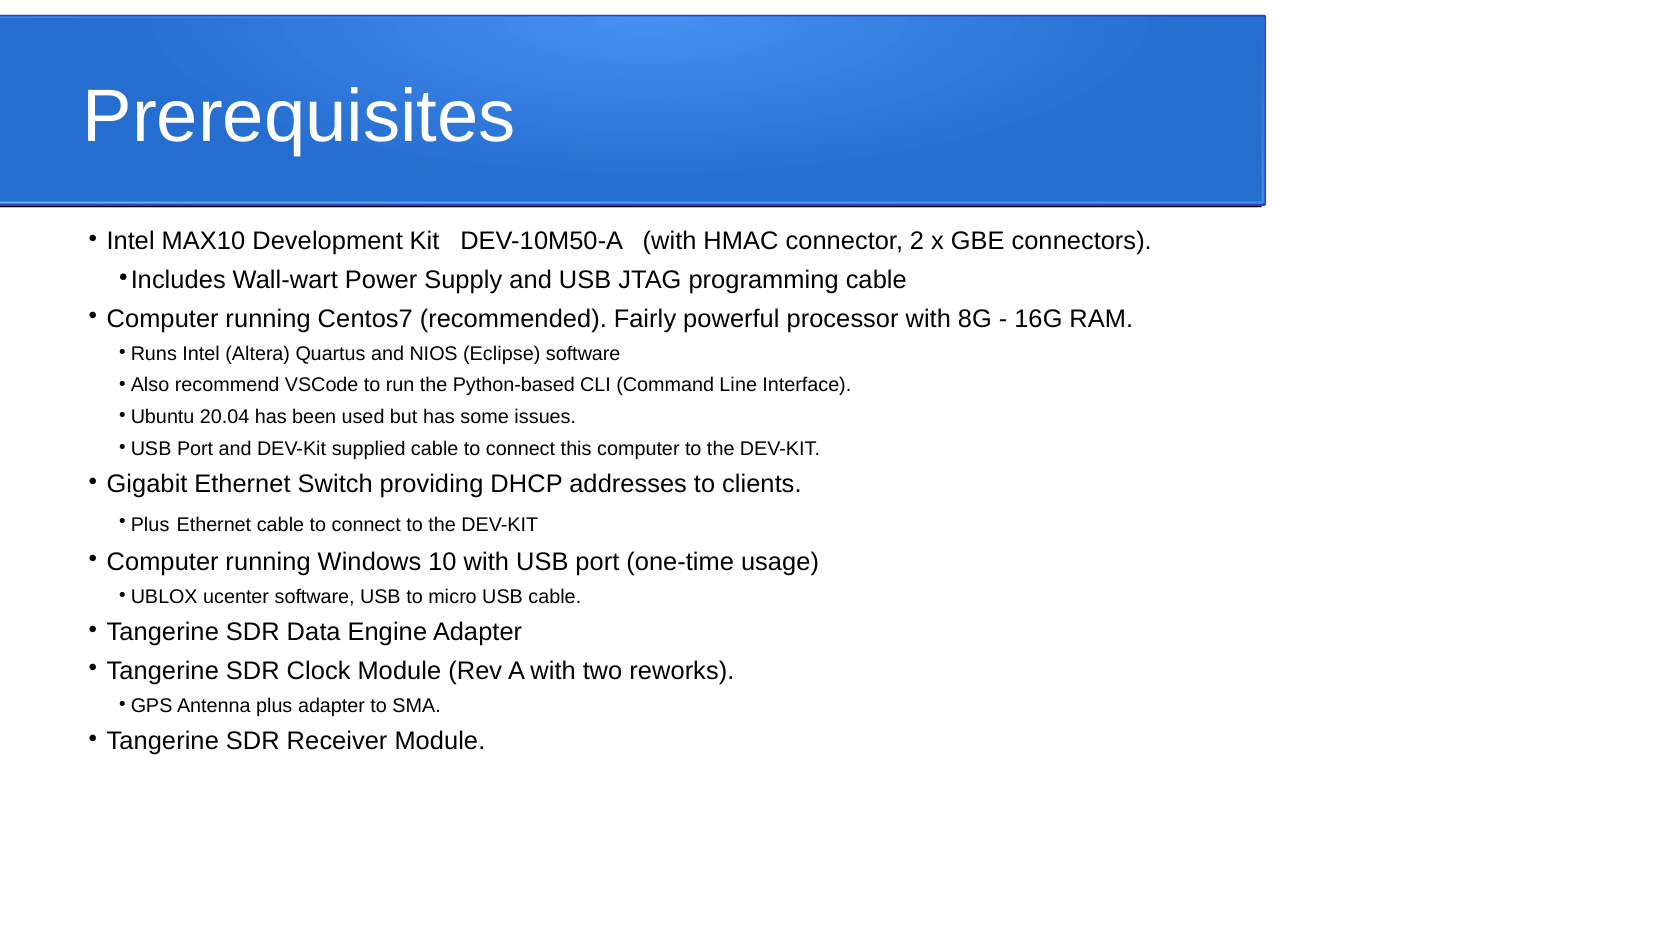

Prerequisites
Intel MAX10 Development Kit DEV-10M50-A (with HMAC connector, 2 x GBE connectors).
Includes Wall-wart Power Supply and USB JTAG programming cable
Computer running Centos7 (recommended). Fairly powerful processor with 8G - 16G RAM.
Runs Intel (Altera) Quartus and NIOS (Eclipse) software
Also recommend VSCode to run the Python-based CLI (Command Line Interface).
Ubuntu 20.04 has been used but has some issues.
USB Port and DEV-Kit supplied cable to connect this computer to the DEV-KIT.
Gigabit Ethernet Switch providing DHCP addresses to clients.
Plus Ethernet cable to connect to the DEV-KIT
Computer running Windows 10 with USB port (one-time usage)
UBLOX ucenter software, USB to micro USB cable.
Tangerine SDR Data Engine Adapter
Tangerine SDR Clock Module (Rev A with two reworks).
GPS Antenna plus adapter to SMA.
Tangerine SDR Receiver Module.